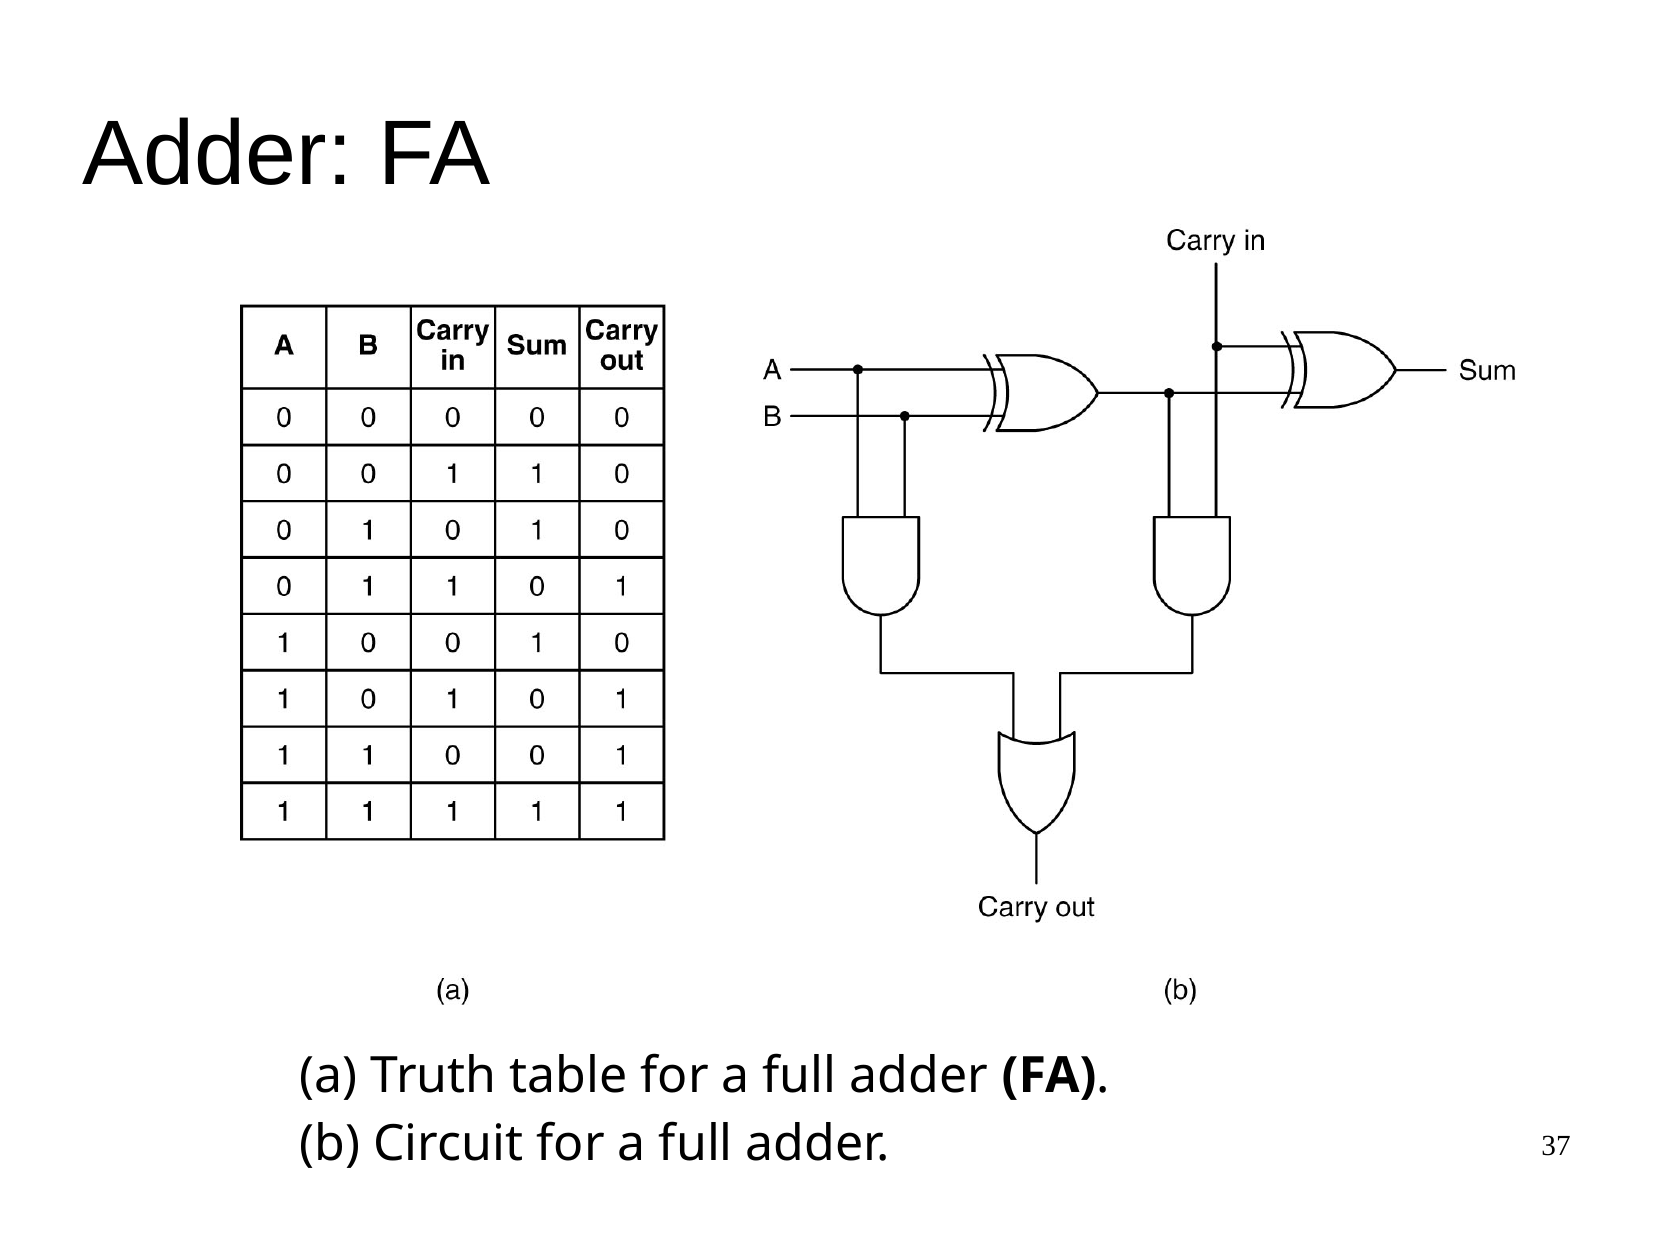

# Adder: FA
(a) Truth table for a full adder (FA).
(b) Circuit for a full adder.
37